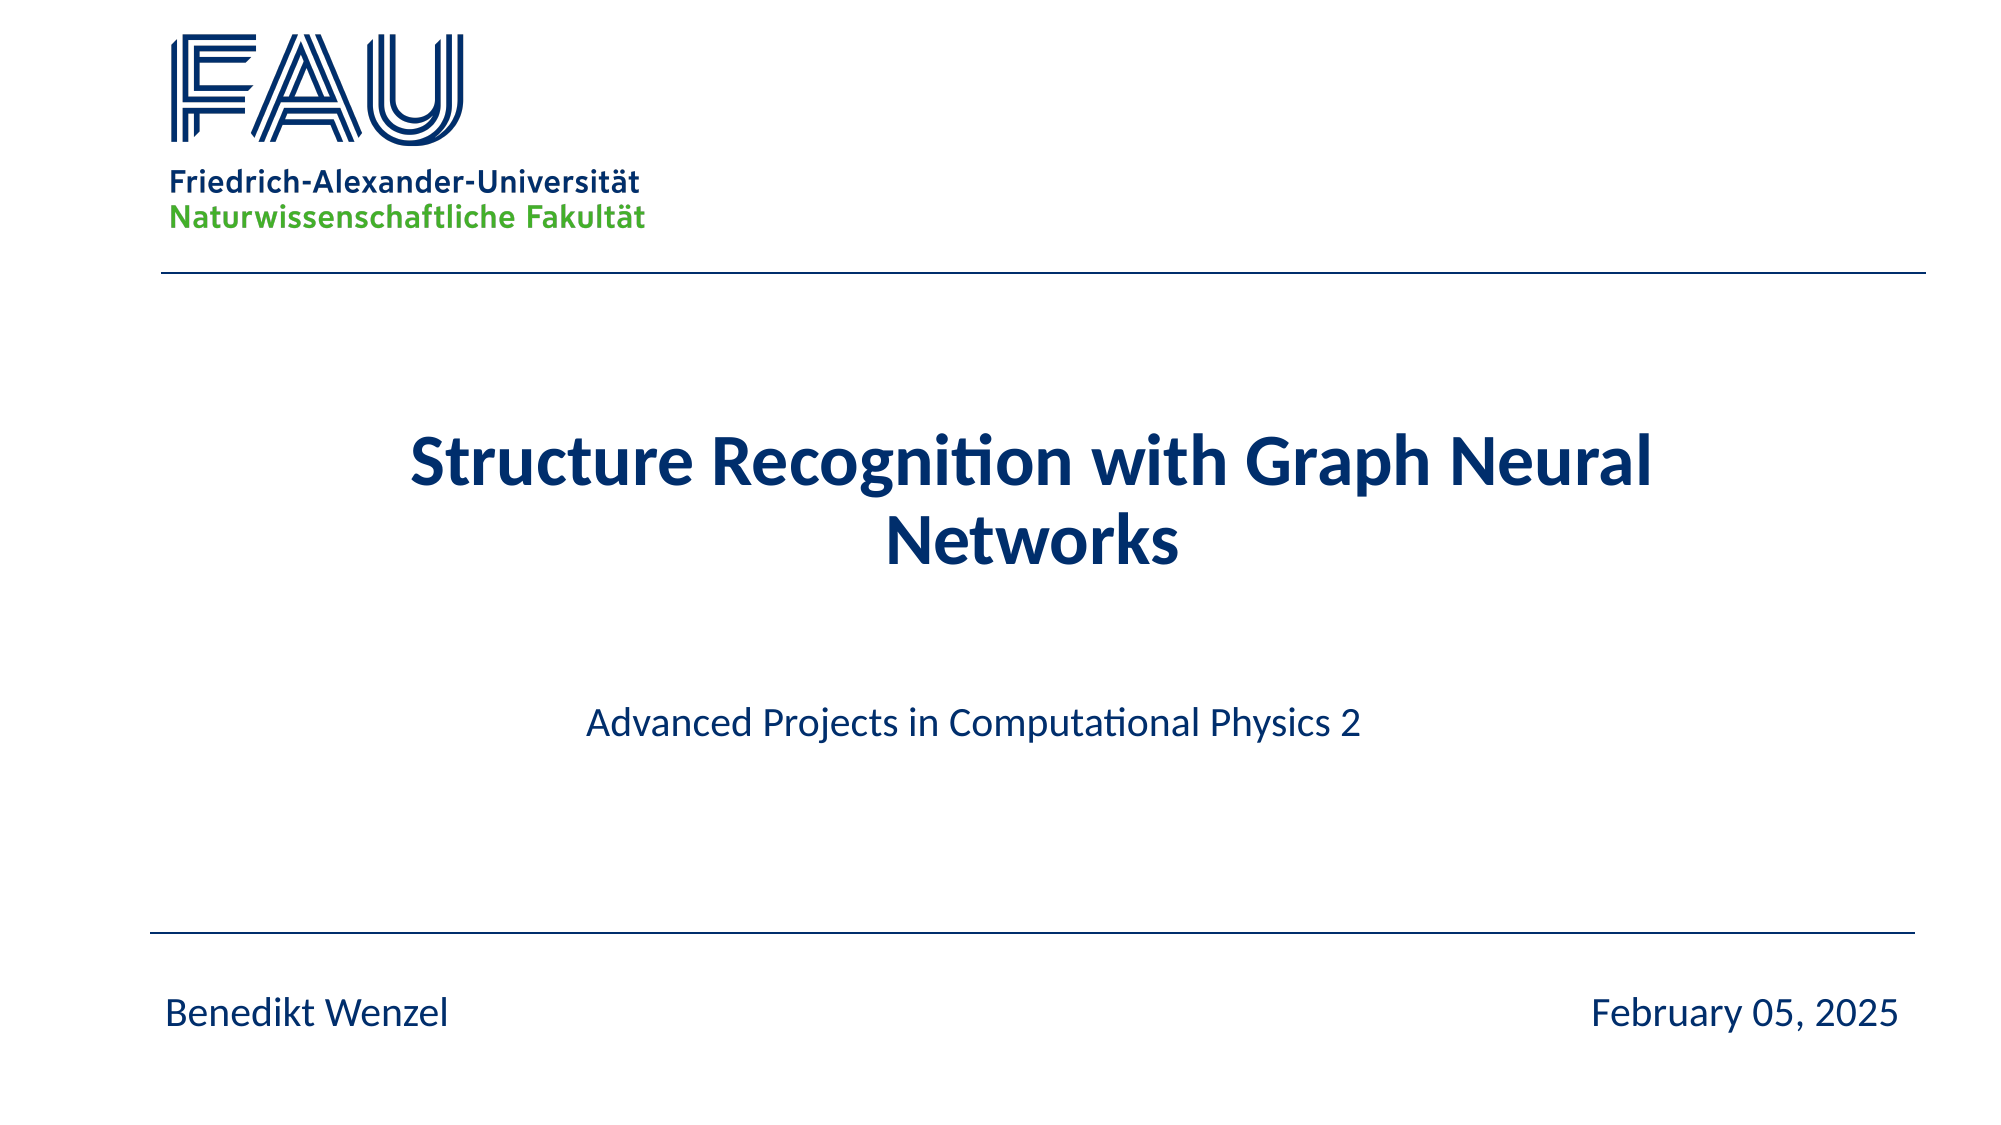

# Structure Recognition with Graph Neural Networks
Advanced Projects in Computational Physics 2
Benedikt Wenzel
February 05, 2025